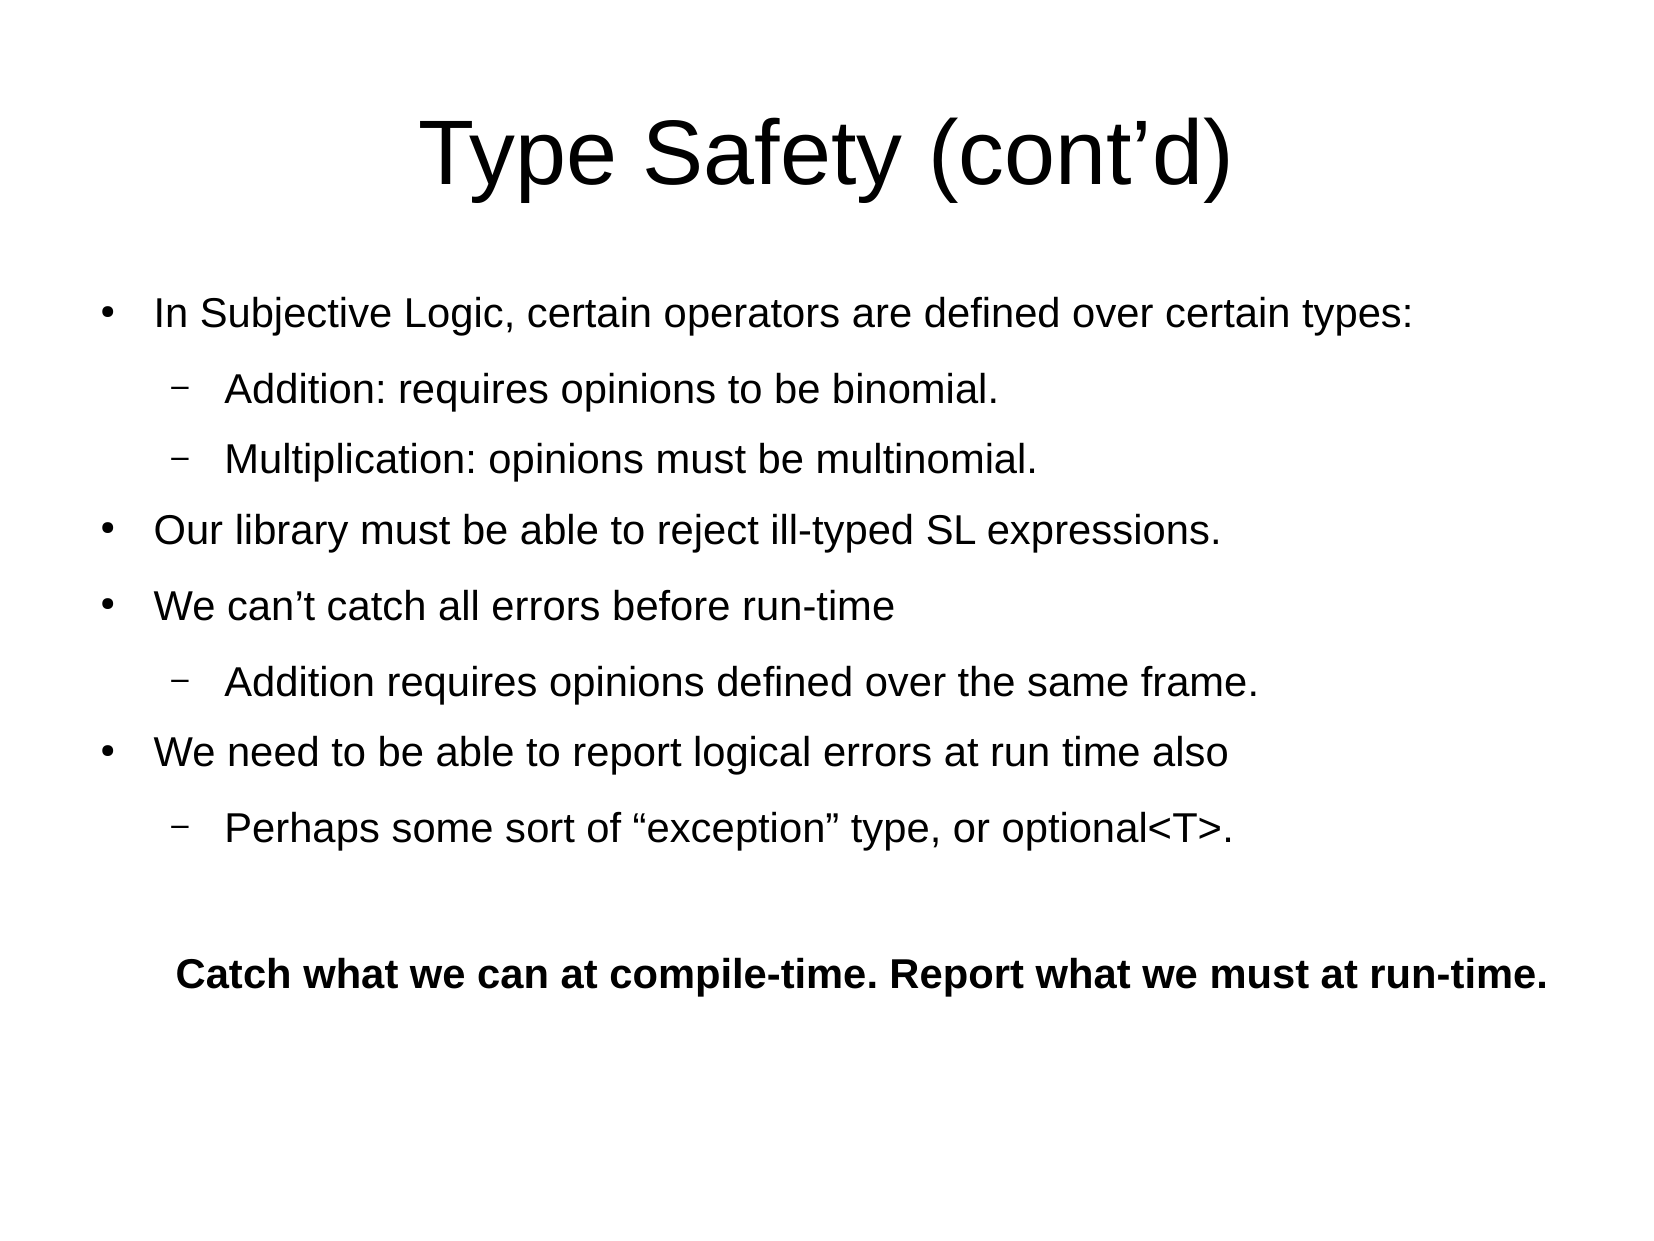

# Type Safety (cont’d)
In Subjective Logic, certain operators are defined over certain types:
Addition: requires opinions to be binomial.
Multiplication: opinions must be multinomial.
Our library must be able to reject ill-typed SL expressions.
We can’t catch all errors before run-time
Addition requires opinions defined over the same frame.
We need to be able to report logical errors at run time also
Perhaps some sort of “exception” type, or optional<T>.
Catch what we can at compile-time. Report what we must at run-time.